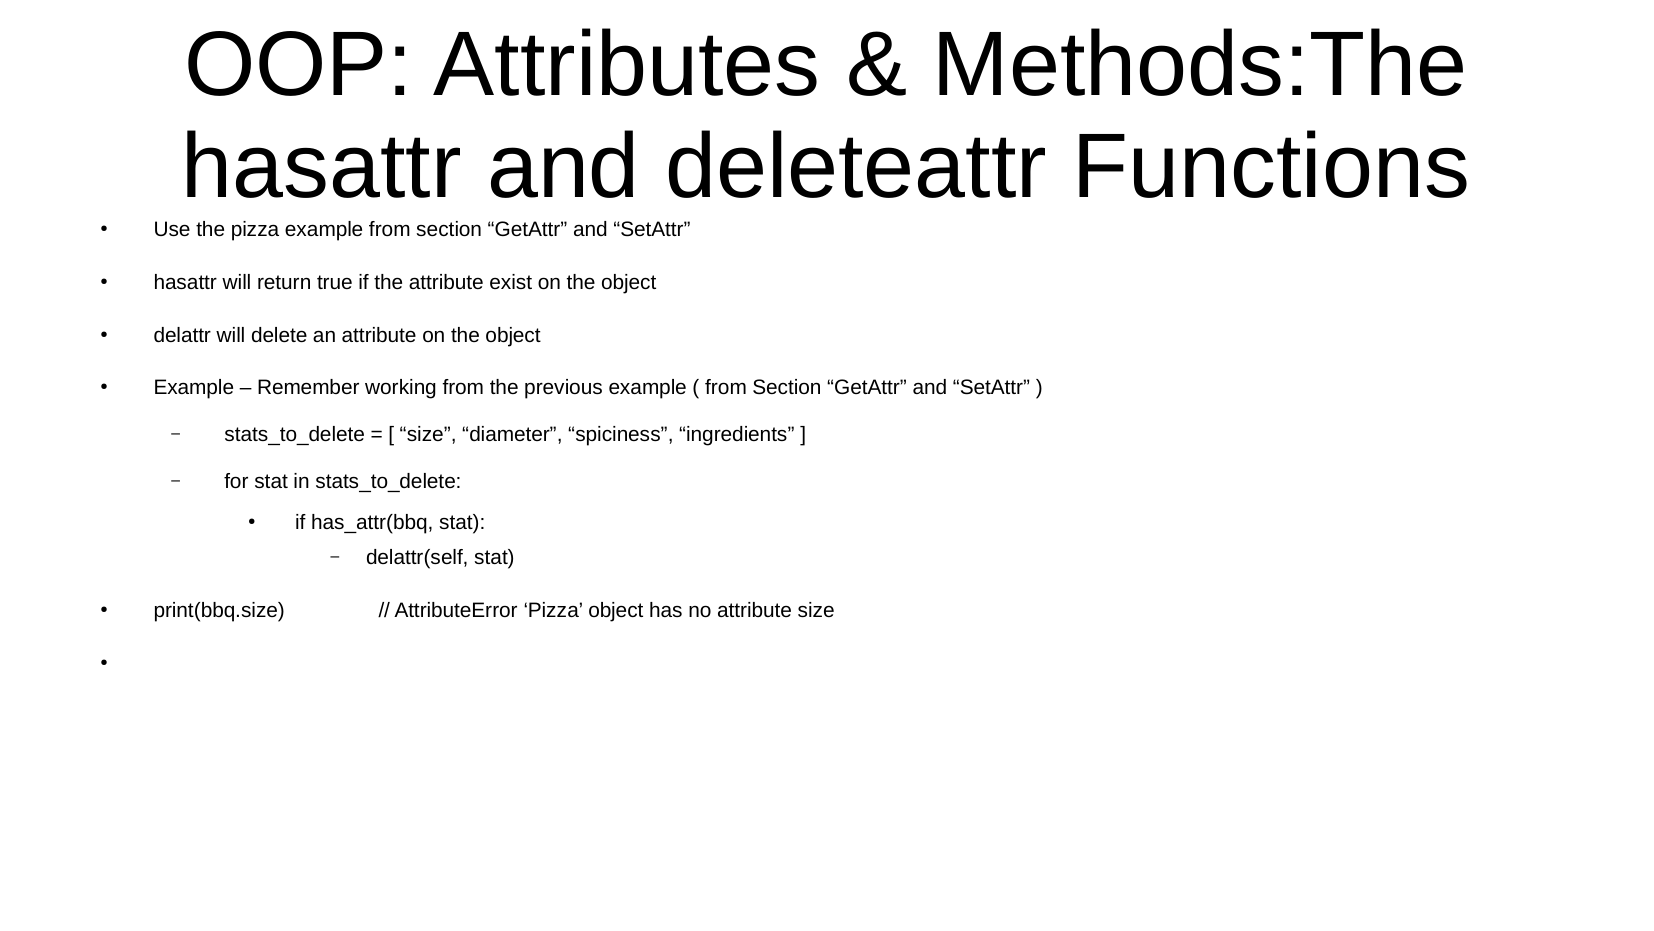

# OOP: Attributes & Methods:The hasattr and deleteattr Functions
Use the pizza example from section “GetAttr” and “SetAttr”
hasattr will return true if the attribute exist on the object
delattr will delete an attribute on the object
Example – Remember working from the previous example ( from Section “GetAttr” and “SetAttr” )
stats_to_delete = [ “size”, “diameter”, “spiciness”, “ingredients” ]
for stat in stats_to_delete:
if has_attr(bbq, stat):
delattr(self, stat)
print(bbq.size)		// AttributeError ‘Pizza’ object has no attribute size